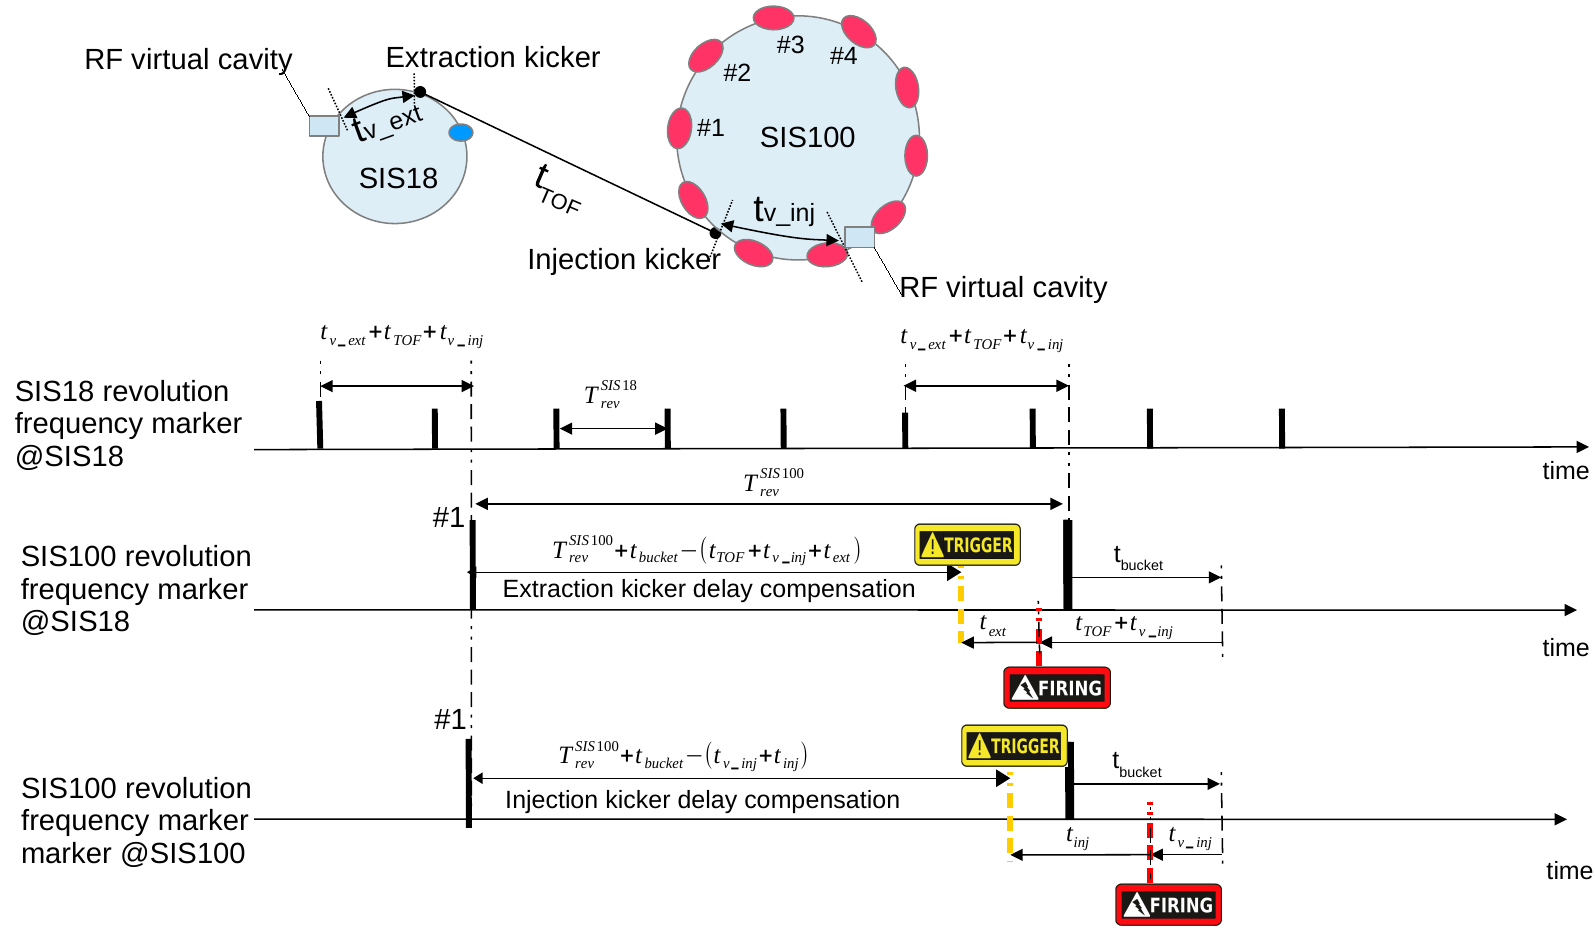

SIS100
#3
Extraction kicker
#4
RF virtual cavity
#2
tv_ext
SIS18
#1
tTOF
tv_inj
Injection kicker
RF virtual cavity
SIS18 revolution
frequency marker @SIS18
time
#1
tbucket
SIS100 revolution
frequency marker @SIS18
Extraction kicker delay compensation
time
#1
tbucket
SIS100 revolution
frequency marker
marker @SIS100
Injection kicker delay compensation
time